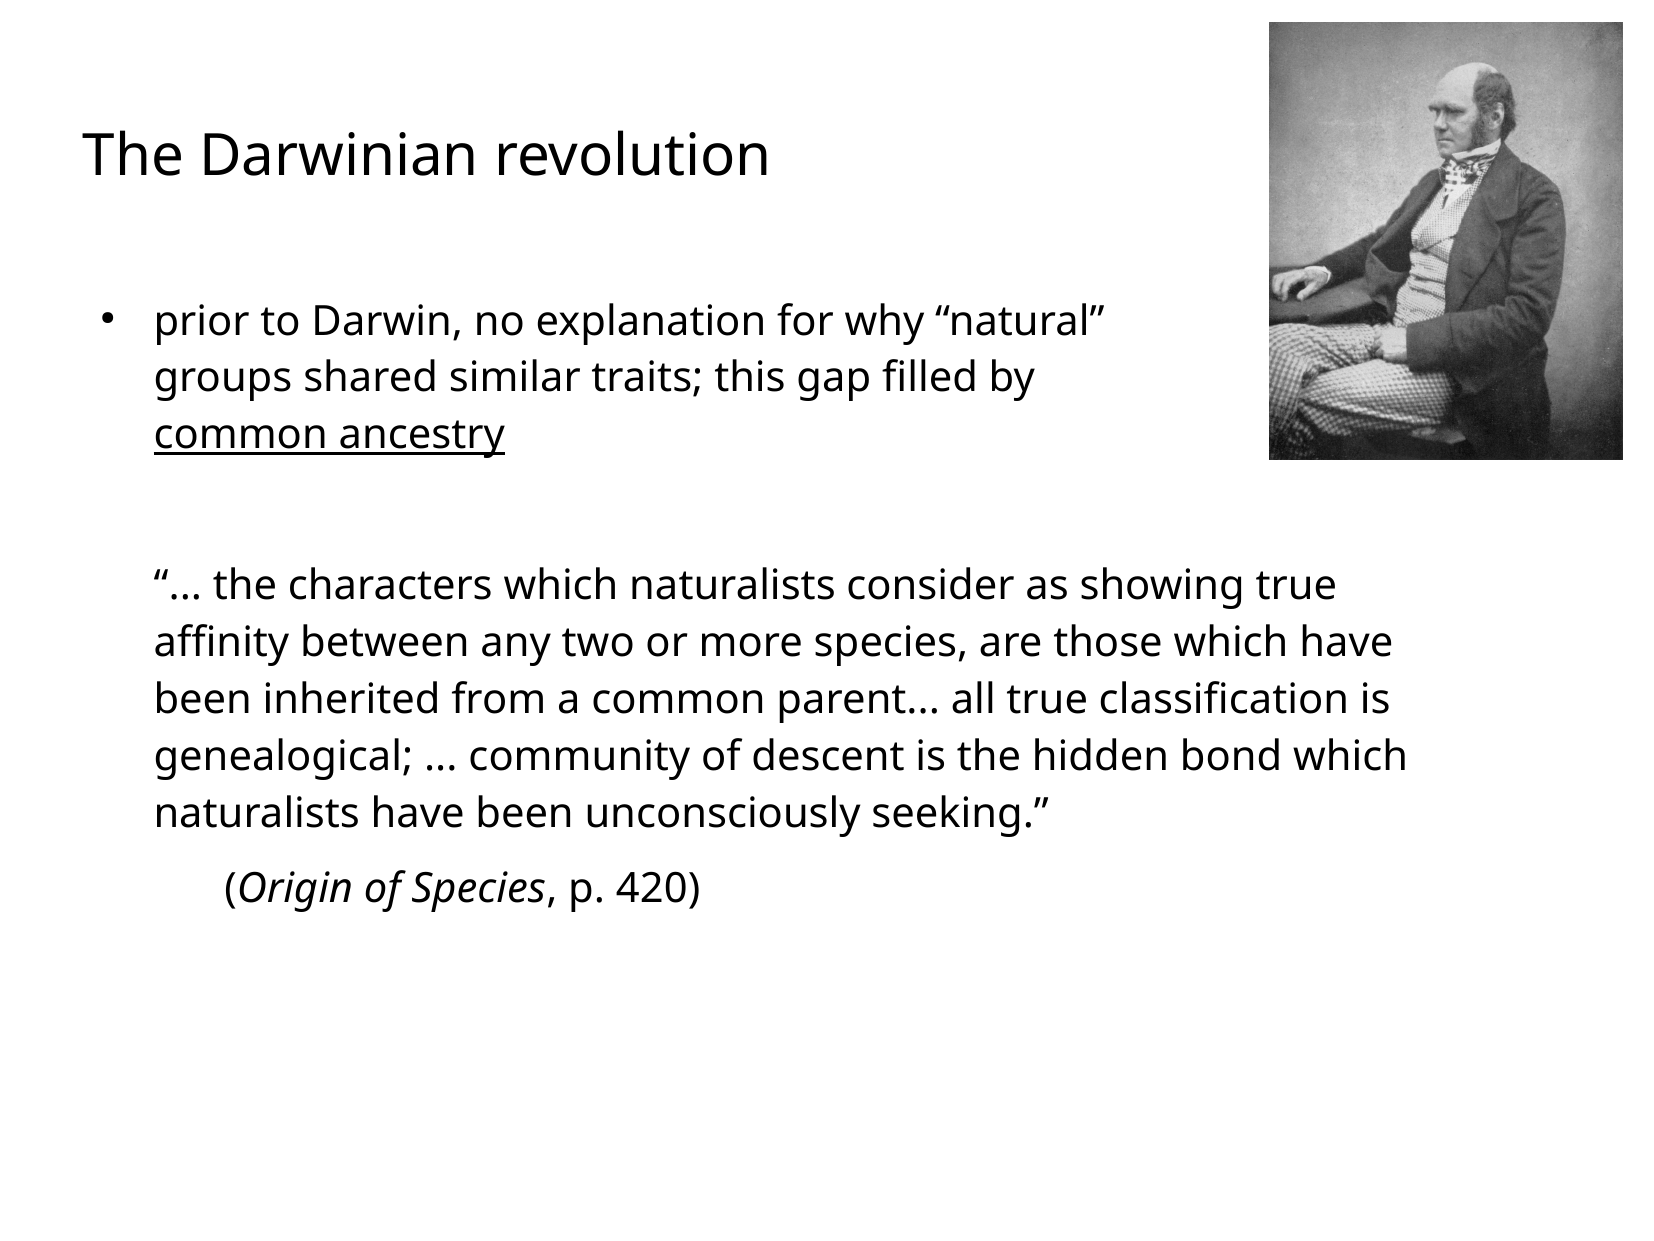

# The Darwinian revolution
prior to Darwin, no explanation for why “natural” groups shared similar traits; this gap filled by common ancestry
“... the characters which naturalists consider as showing true affinity between any two or more species, are those which have been inherited from a common parent... all true classification is genealogical; ... community of descent is the hidden bond which naturalists have been unconsciously seeking.”
(Origin of Species, p. 420)